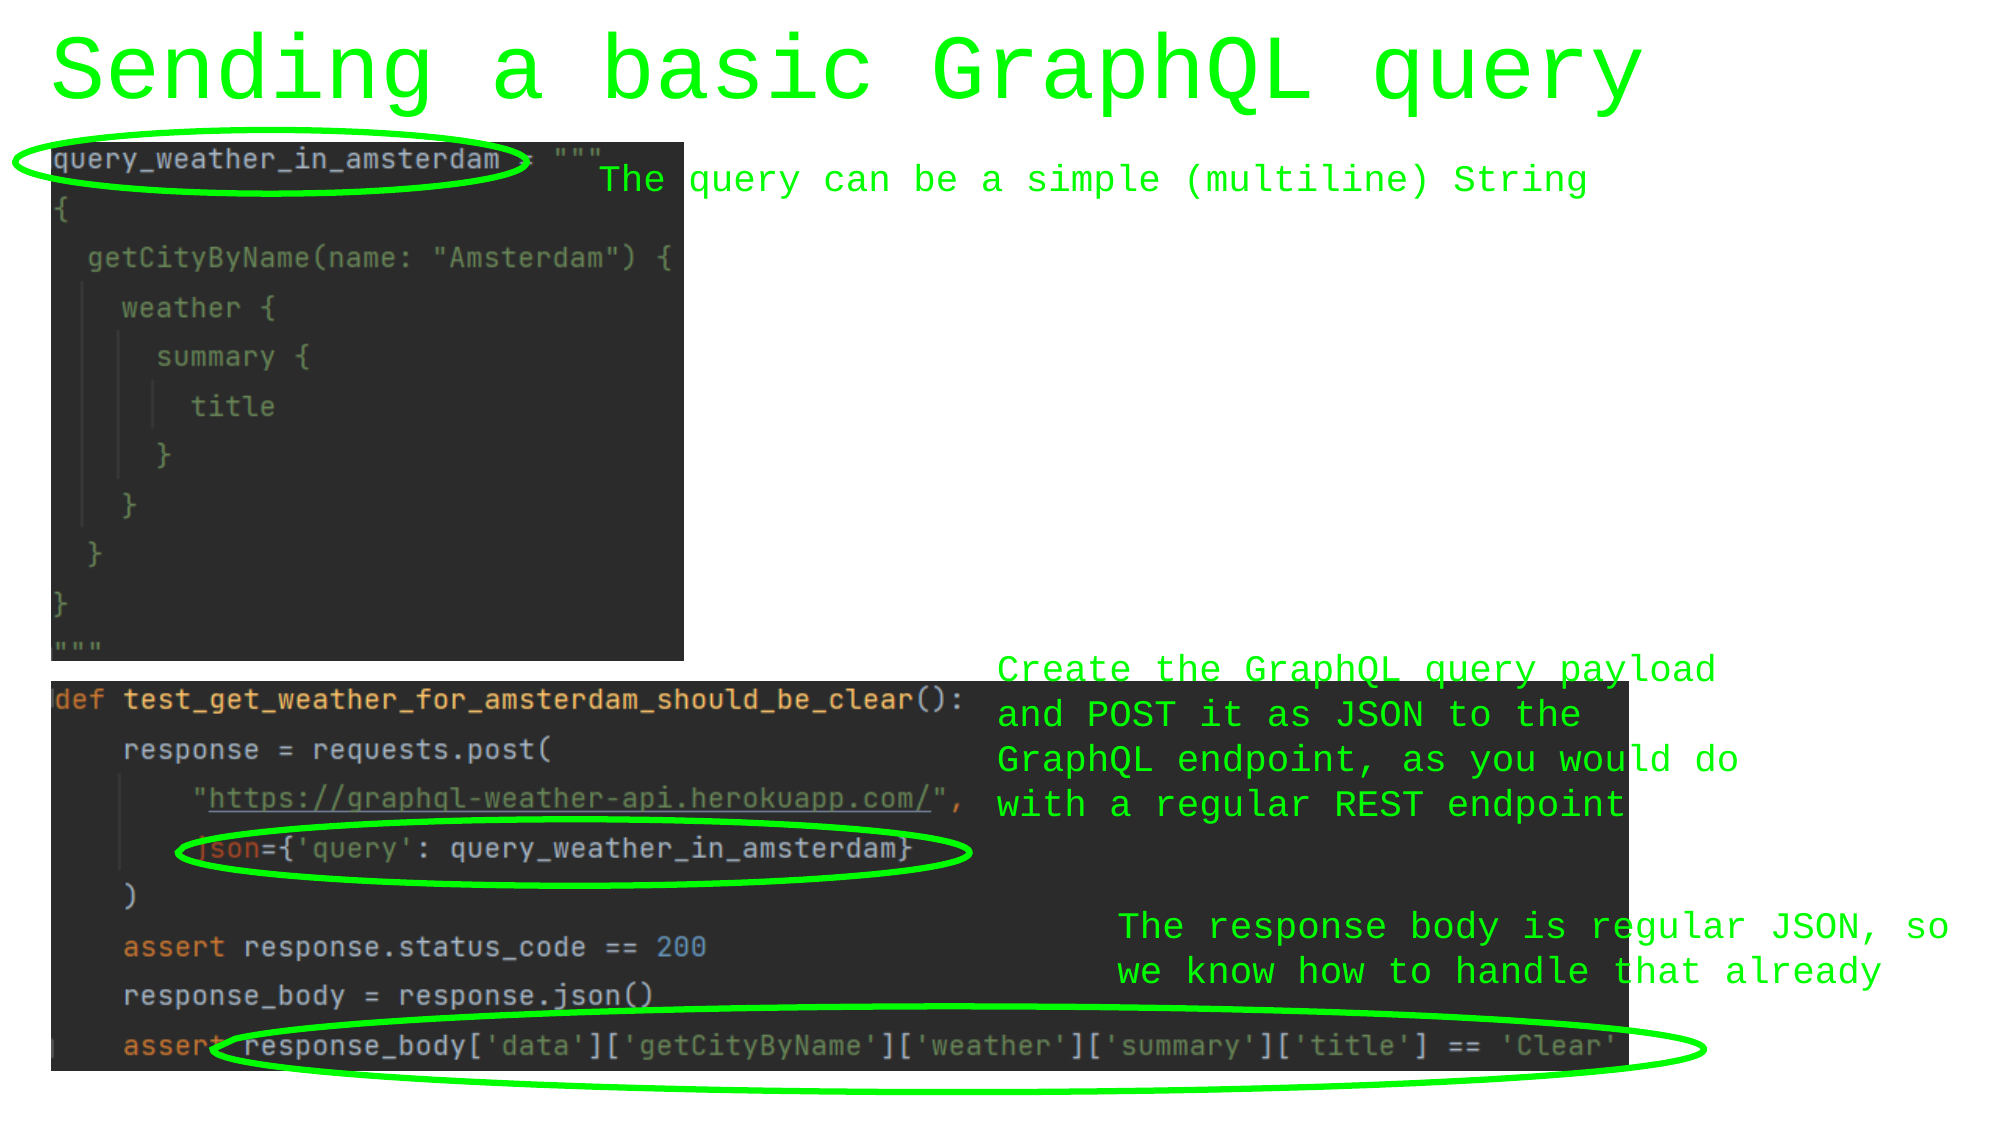

# Sending a basic GraphQL query
The query can be a simple (multiline) String
Create the GraphQL query payload and POST it as JSON to the GraphQL endpoint, as you would do with a regular REST endpoint
The response body is regular JSON, so we know how to handle that already